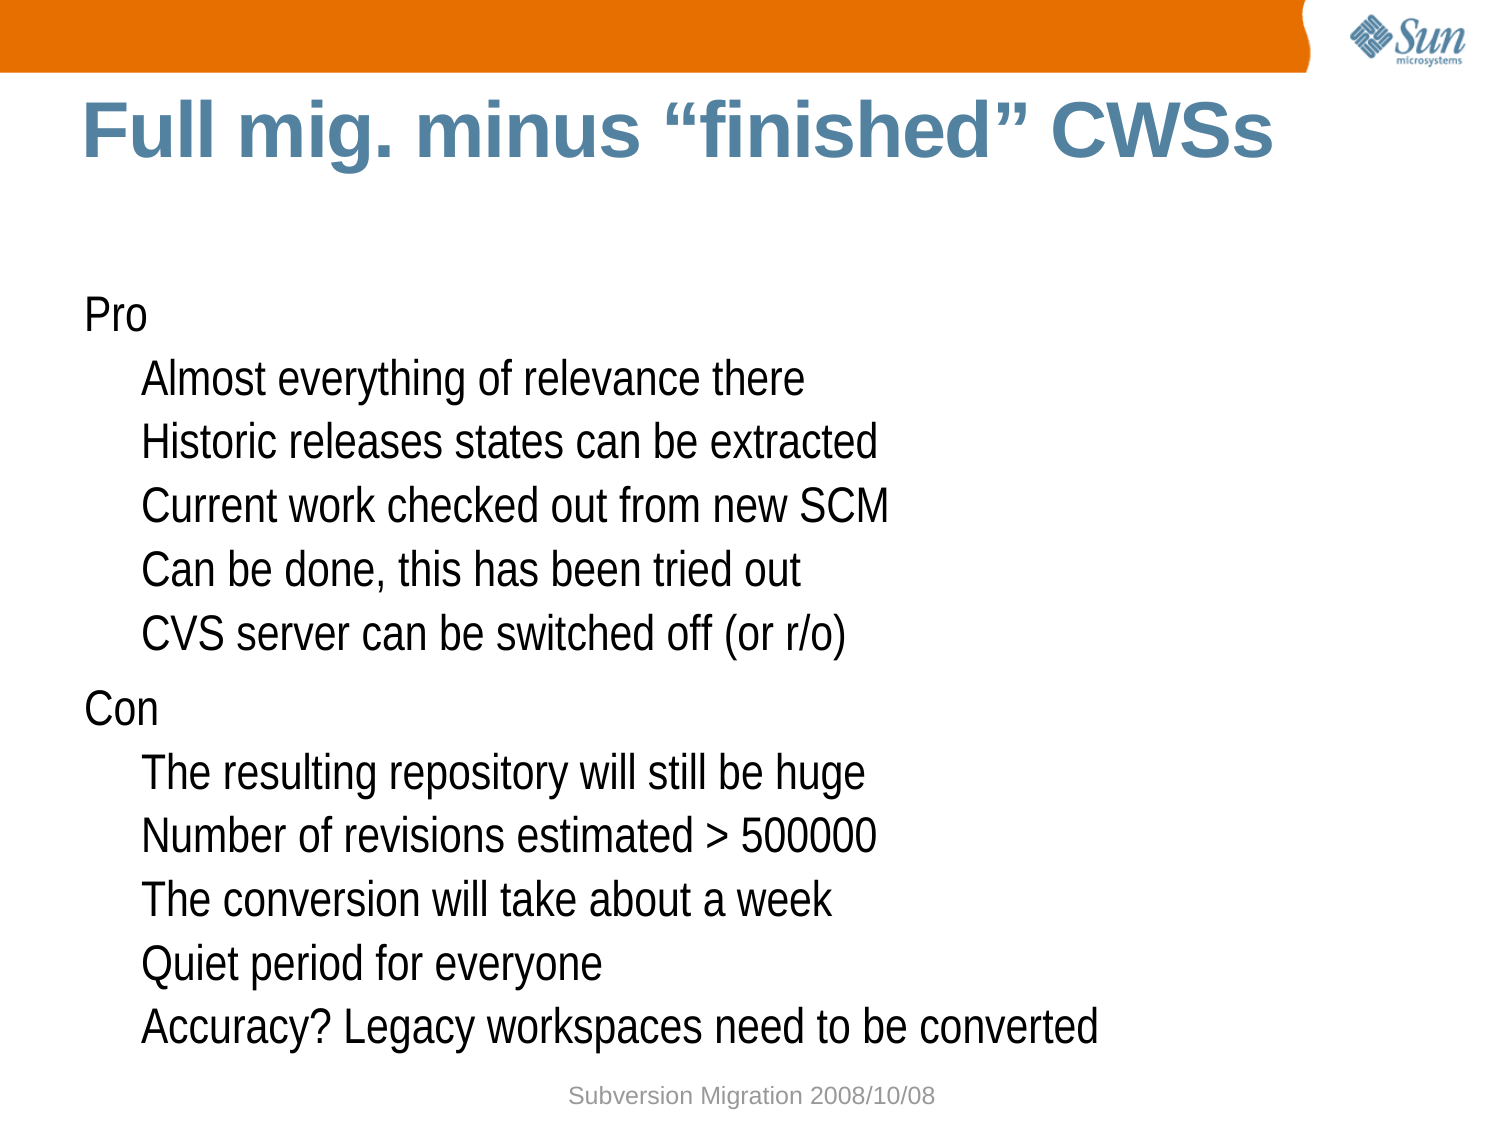

# Full mig. minus “finished” CWSs
Pro
Almost everything of relevance there
Historic releases states can be extracted
Current work checked out from new SCM
Can be done, this has been tried out
CVS server can be switched off (or r/o)
Con
The resulting repository will still be huge
Number of revisions estimated > 500000
The conversion will take about a week
Quiet period for everyone
Accuracy? Legacy workspaces need to be converted